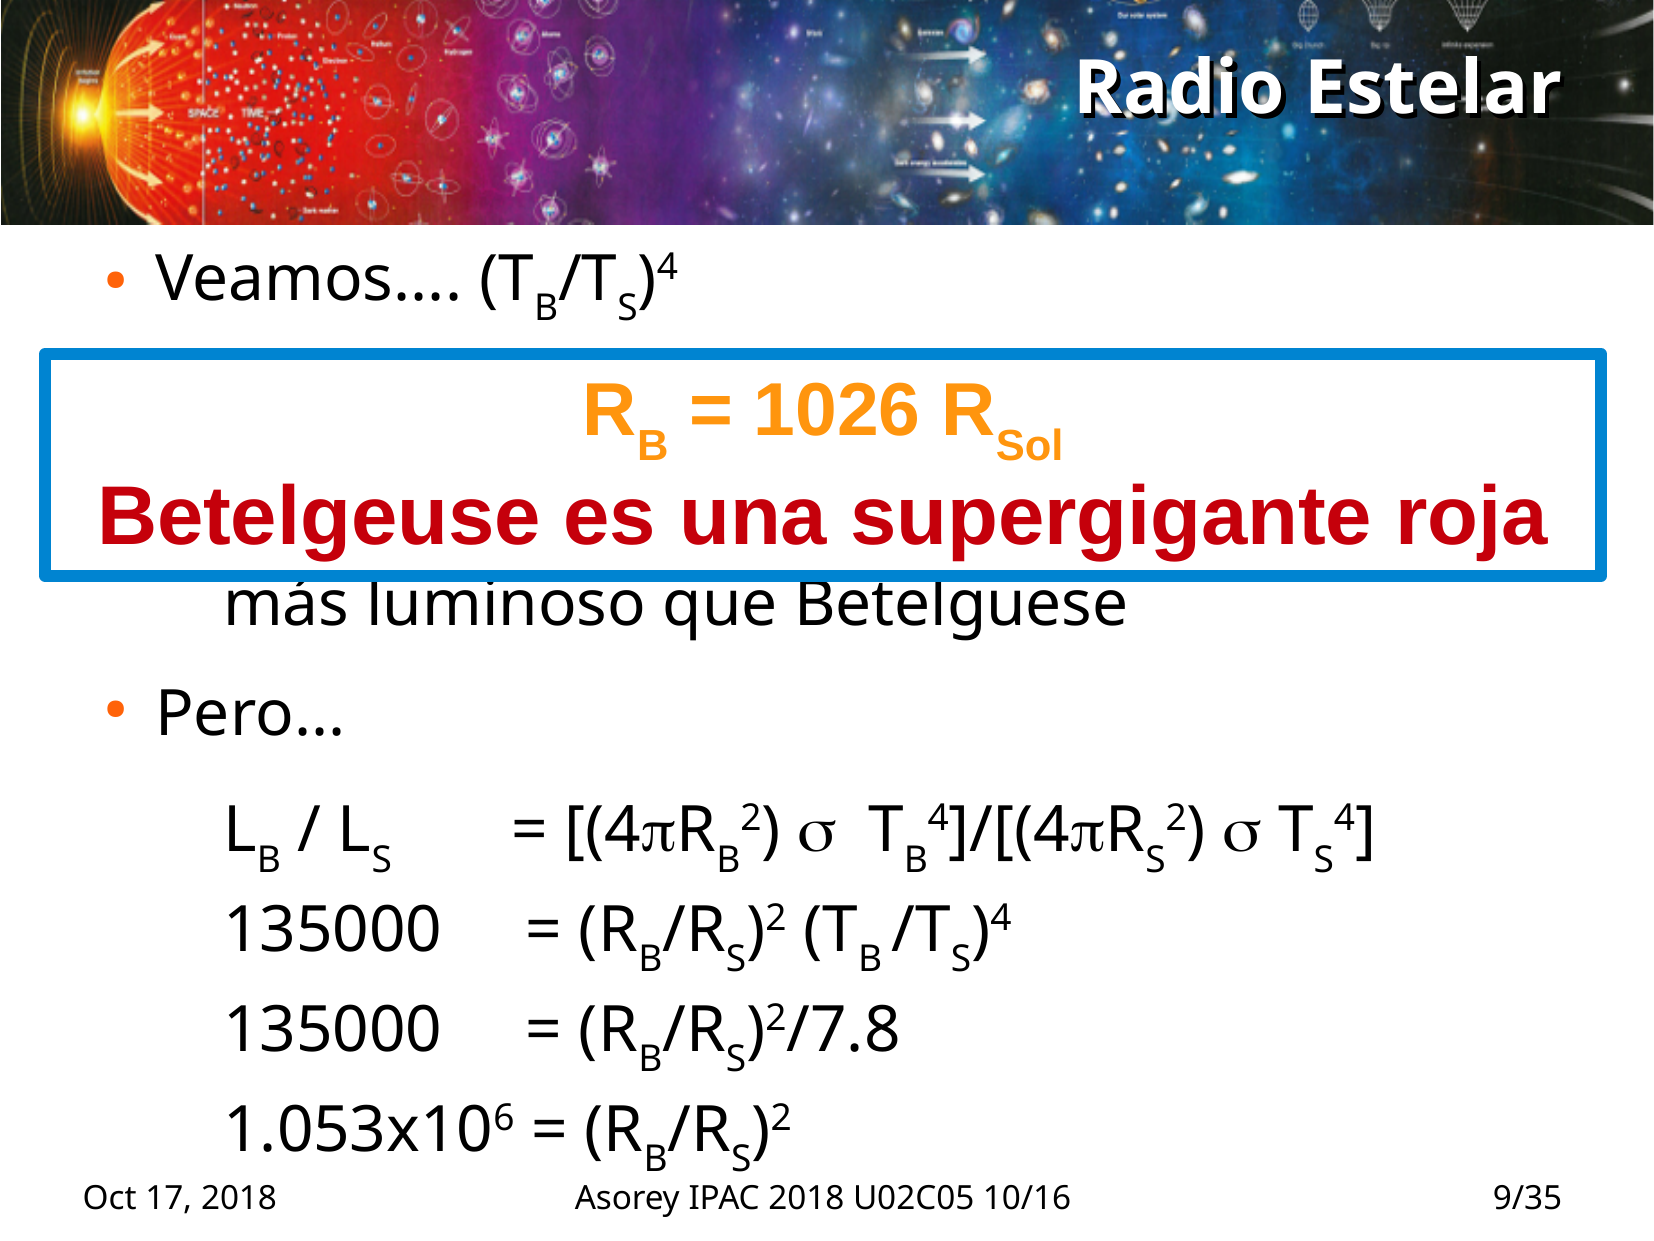

# Radio Estelar
Veamos.... (TB/TS)4
(3400 / 5700)4 ~= 1/7.8
Si dependiera sólo de T, el Sol sería 7.8 veces más luminoso que Betelguese
Pero...
LB / LS = [(4pRB2) s TB4]/[(4pRS2) s TS4]
135000 = (RB/RS)2 (TB /TS)4
135000 = (RB/RS)2/7.8
1.053x106 = (RB/RS)2
RB = 1026 RSol
Betelgeuse es una supergigante roja
Oct 17, 2018
Asorey IPAC 2018 U02C05 10/16
9